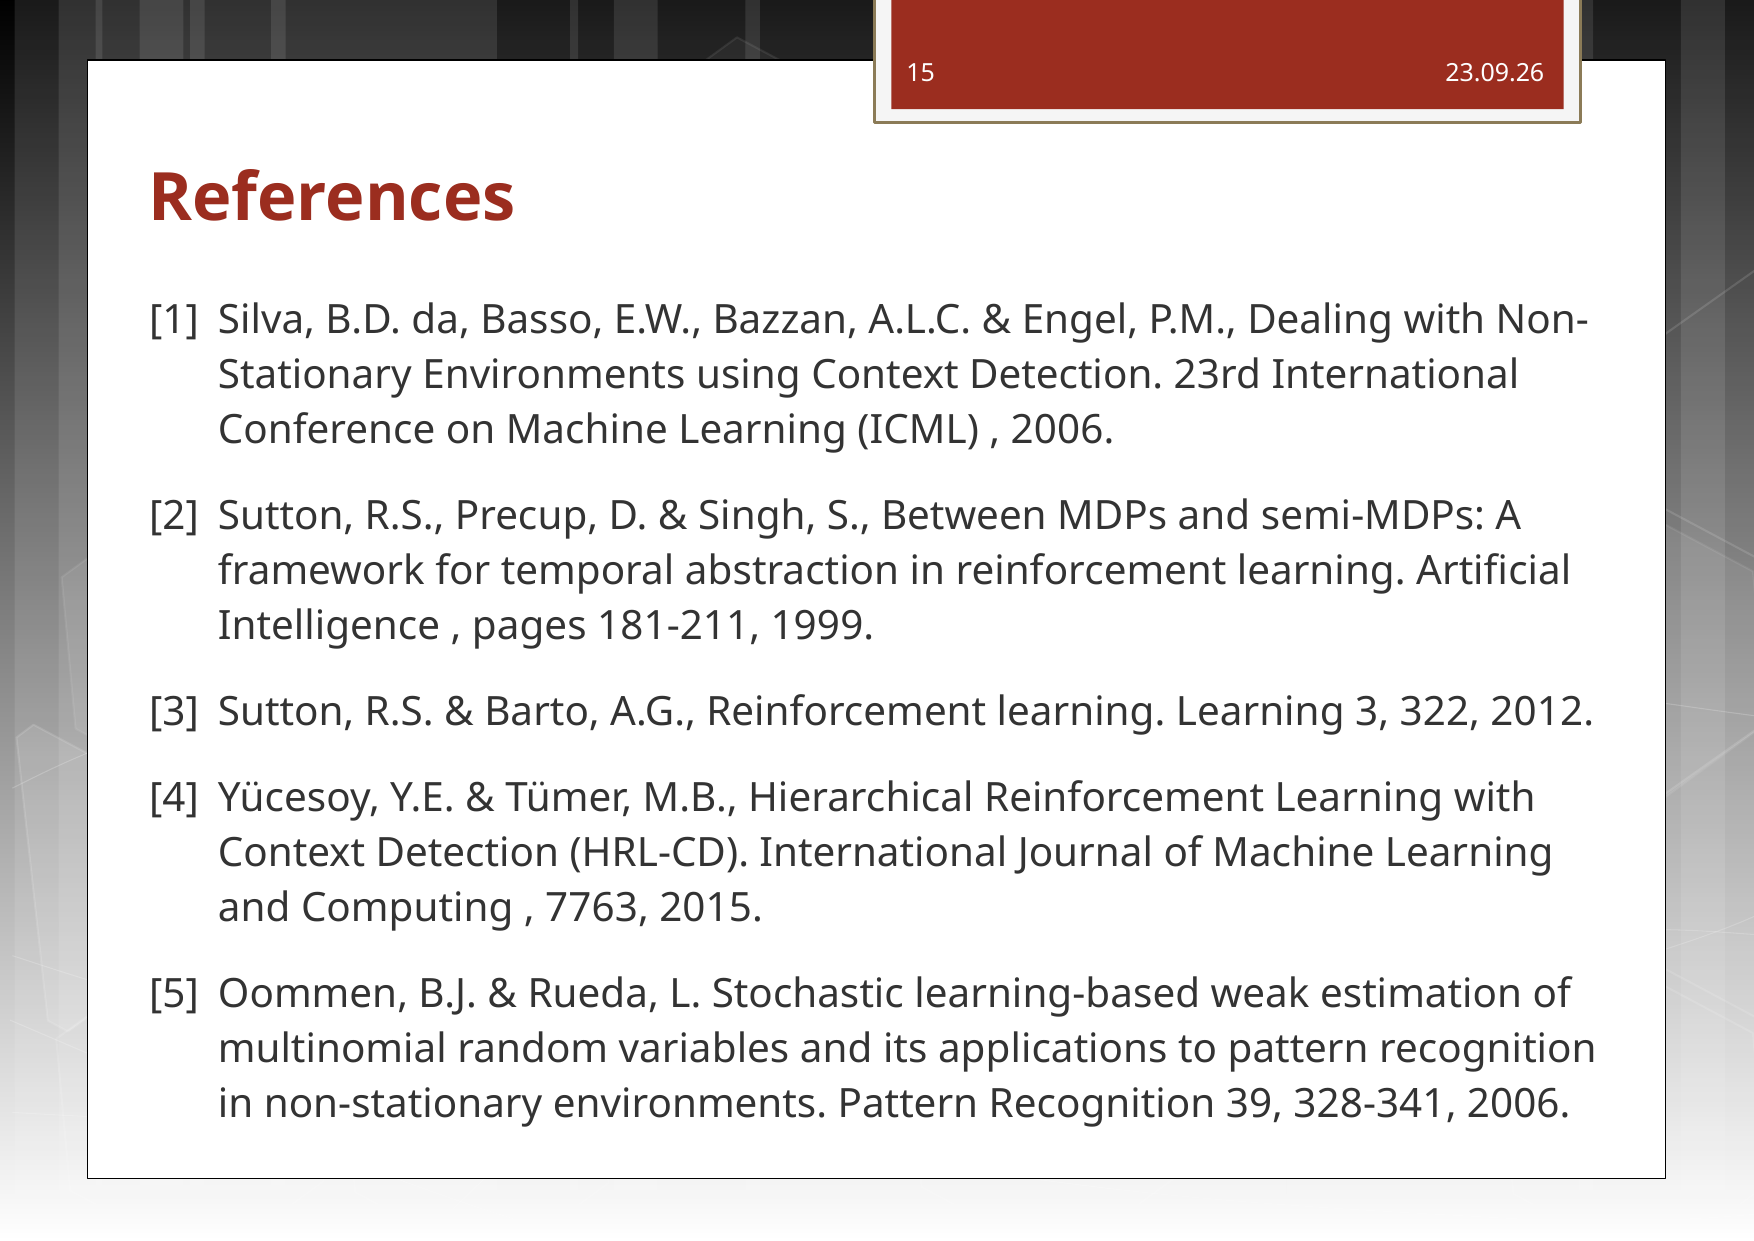

15
# References
Silva, B.D. da, Basso, E.W., Bazzan, A.L.C. & Engel, P.M., Dealing with Non-Stationary Environments using Context Detection. 23rd International Conference on Machine Learning (ICML) , 2006.
Sutton, R.S., Precup, D. & Singh, S., Between MDPs and semi-MDPs: A framework for temporal abstraction in reinforcement learning. Artificial Intelligence , pages 181-211, 1999.
Sutton, R.S. & Barto, A.G., Reinforcement learning. Learning 3, 322, 2012.
Yücesoy, Y.E. & Tümer, M.B., Hierarchical Reinforcement Learning with Context Detection (HRL-CD). International Journal of Machine Learning and Computing , 7763, 2015.
Oommen, B.J. & Rueda, L. Stochastic learning-based weak estimation of multinomial random variables and its applications to pattern recognition in non-stationary environments. Pattern Recognition 39, 328-341, 2006.